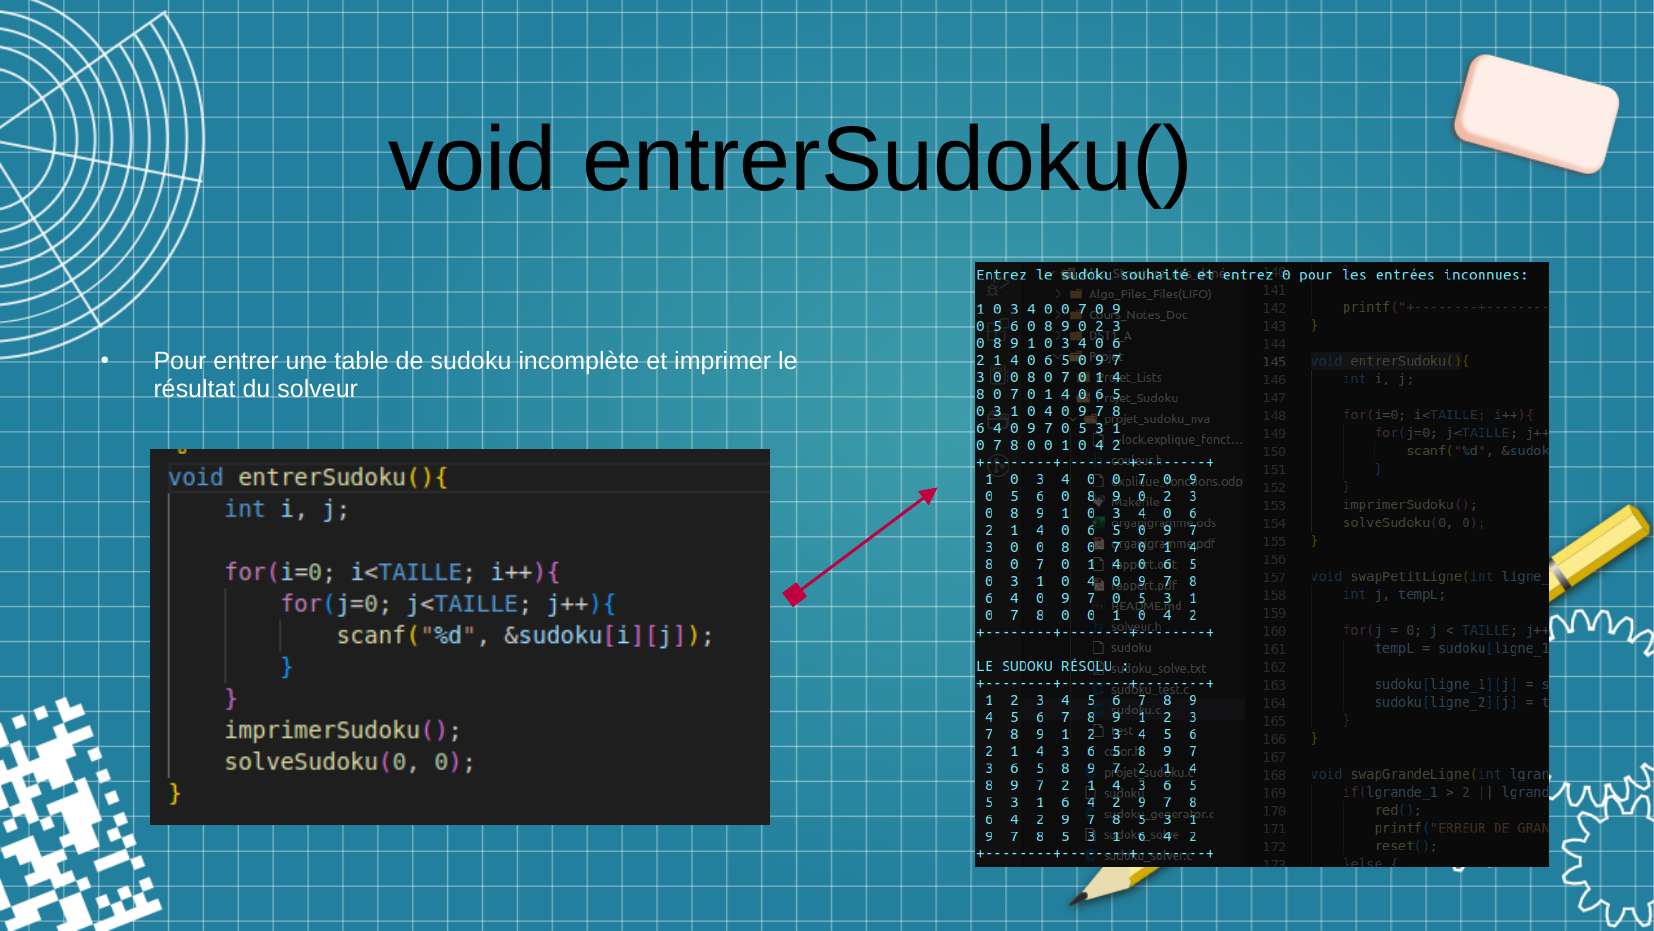

# void entrerSudoku()
Pour entrer une table de sudoku incomplète et imprimer le résultat du solveur